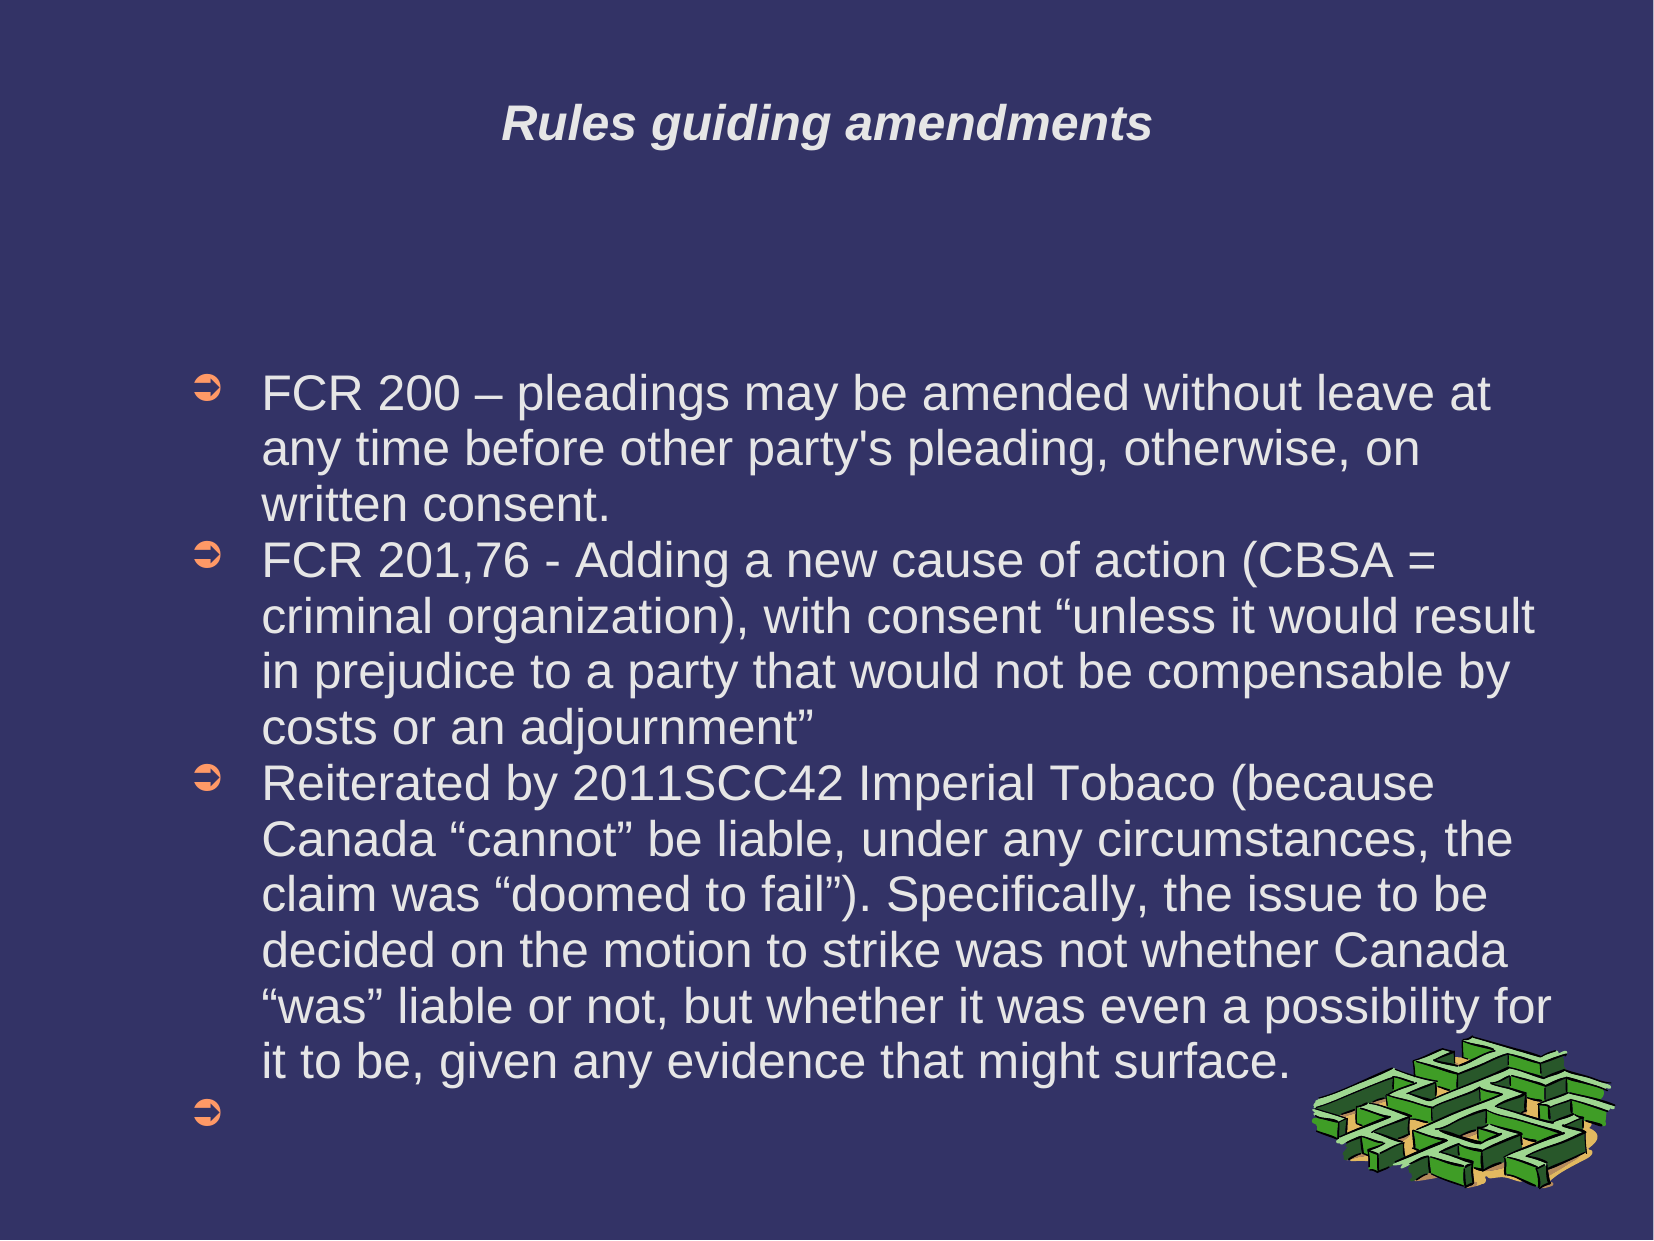

# Rules guiding amendments
FCR 200 – pleadings may be amended without leave at any time before other party's pleading, otherwise, on written consent.
FCR 201,76 - Adding a new cause of action (CBSA = criminal organization), with consent “unless it would result in prejudice to a party that would not be compensable by costs or an adjournment”
Reiterated by 2011SCC42 Imperial Tobaco (because Canada “cannot” be liable, under any circumstances, the claim was “doomed to fail”). Specifically, the issue to be decided on the motion to strike was not whether Canada “was” liable or not, but whether it was even a possibility for it to be, given any evidence that might surface.